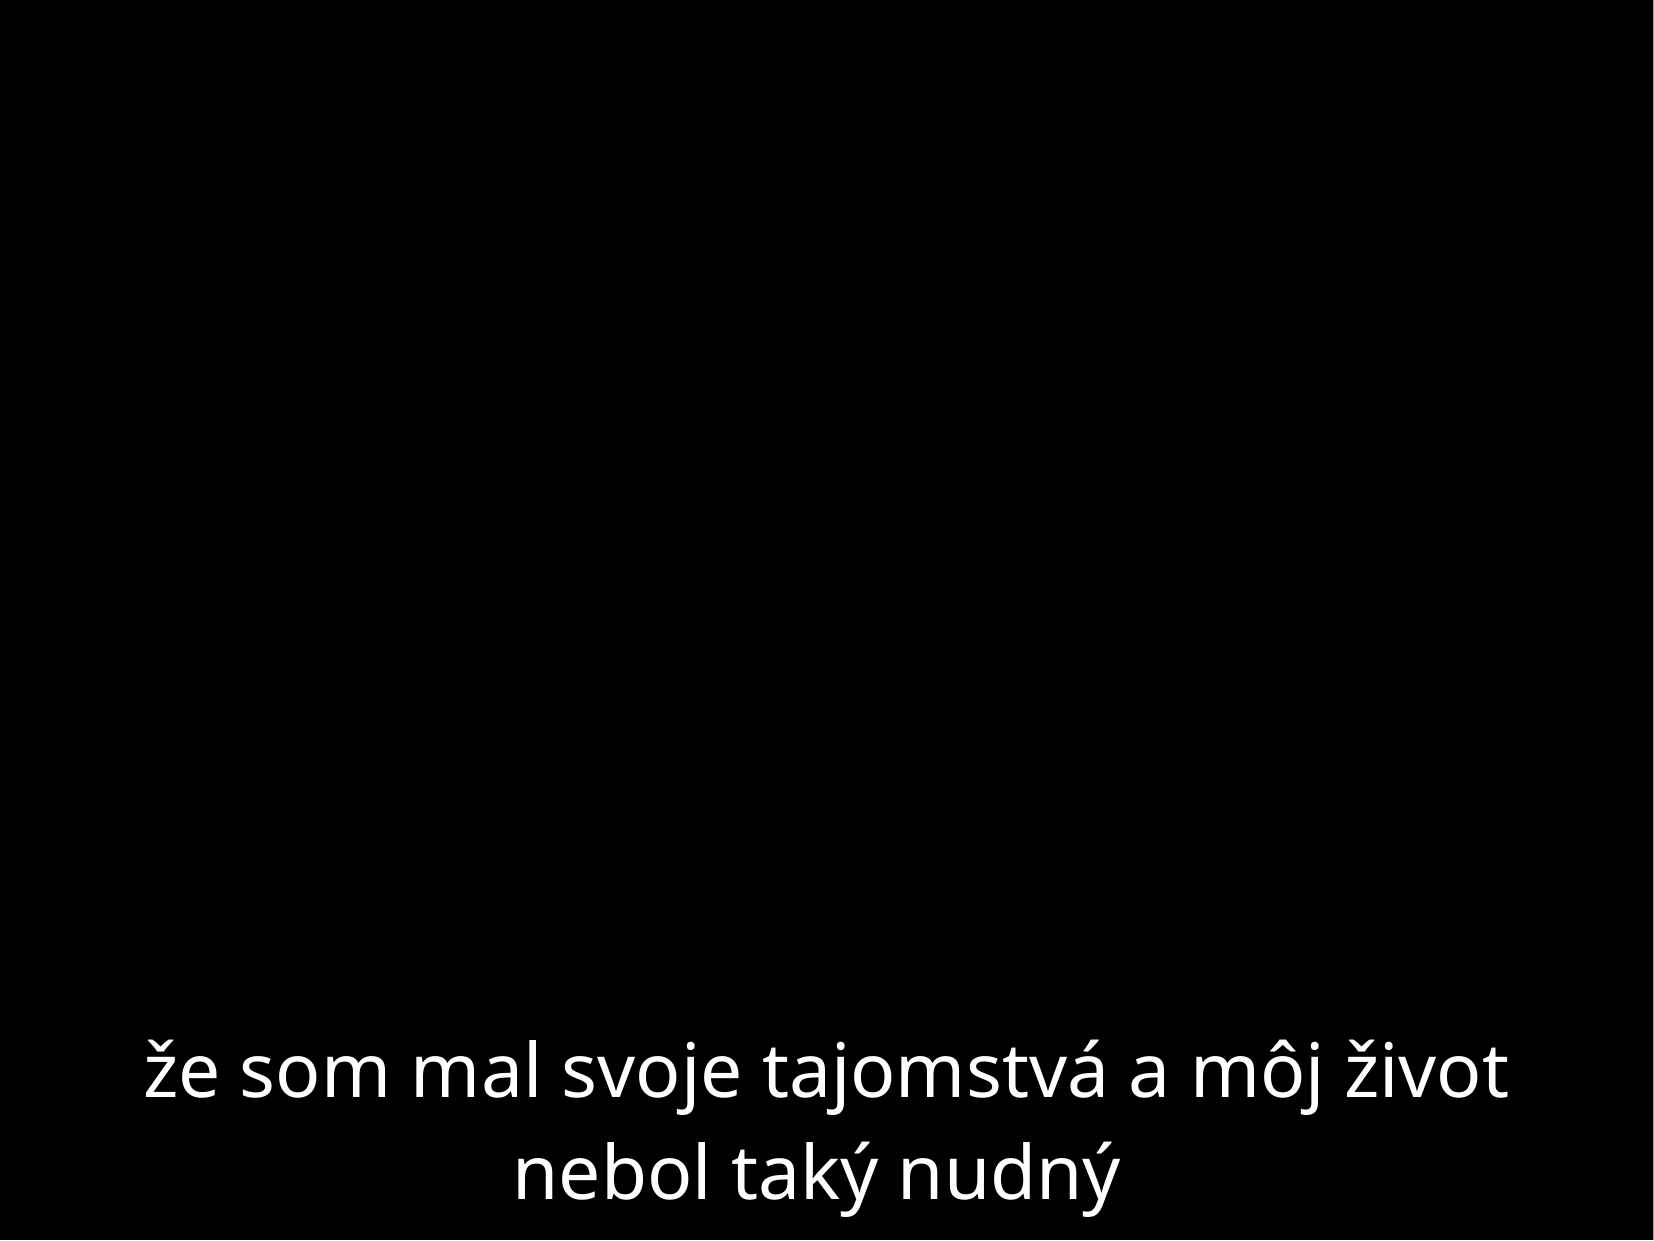

# že som mal svoje tajomstvá a môj život nebol taký nudný